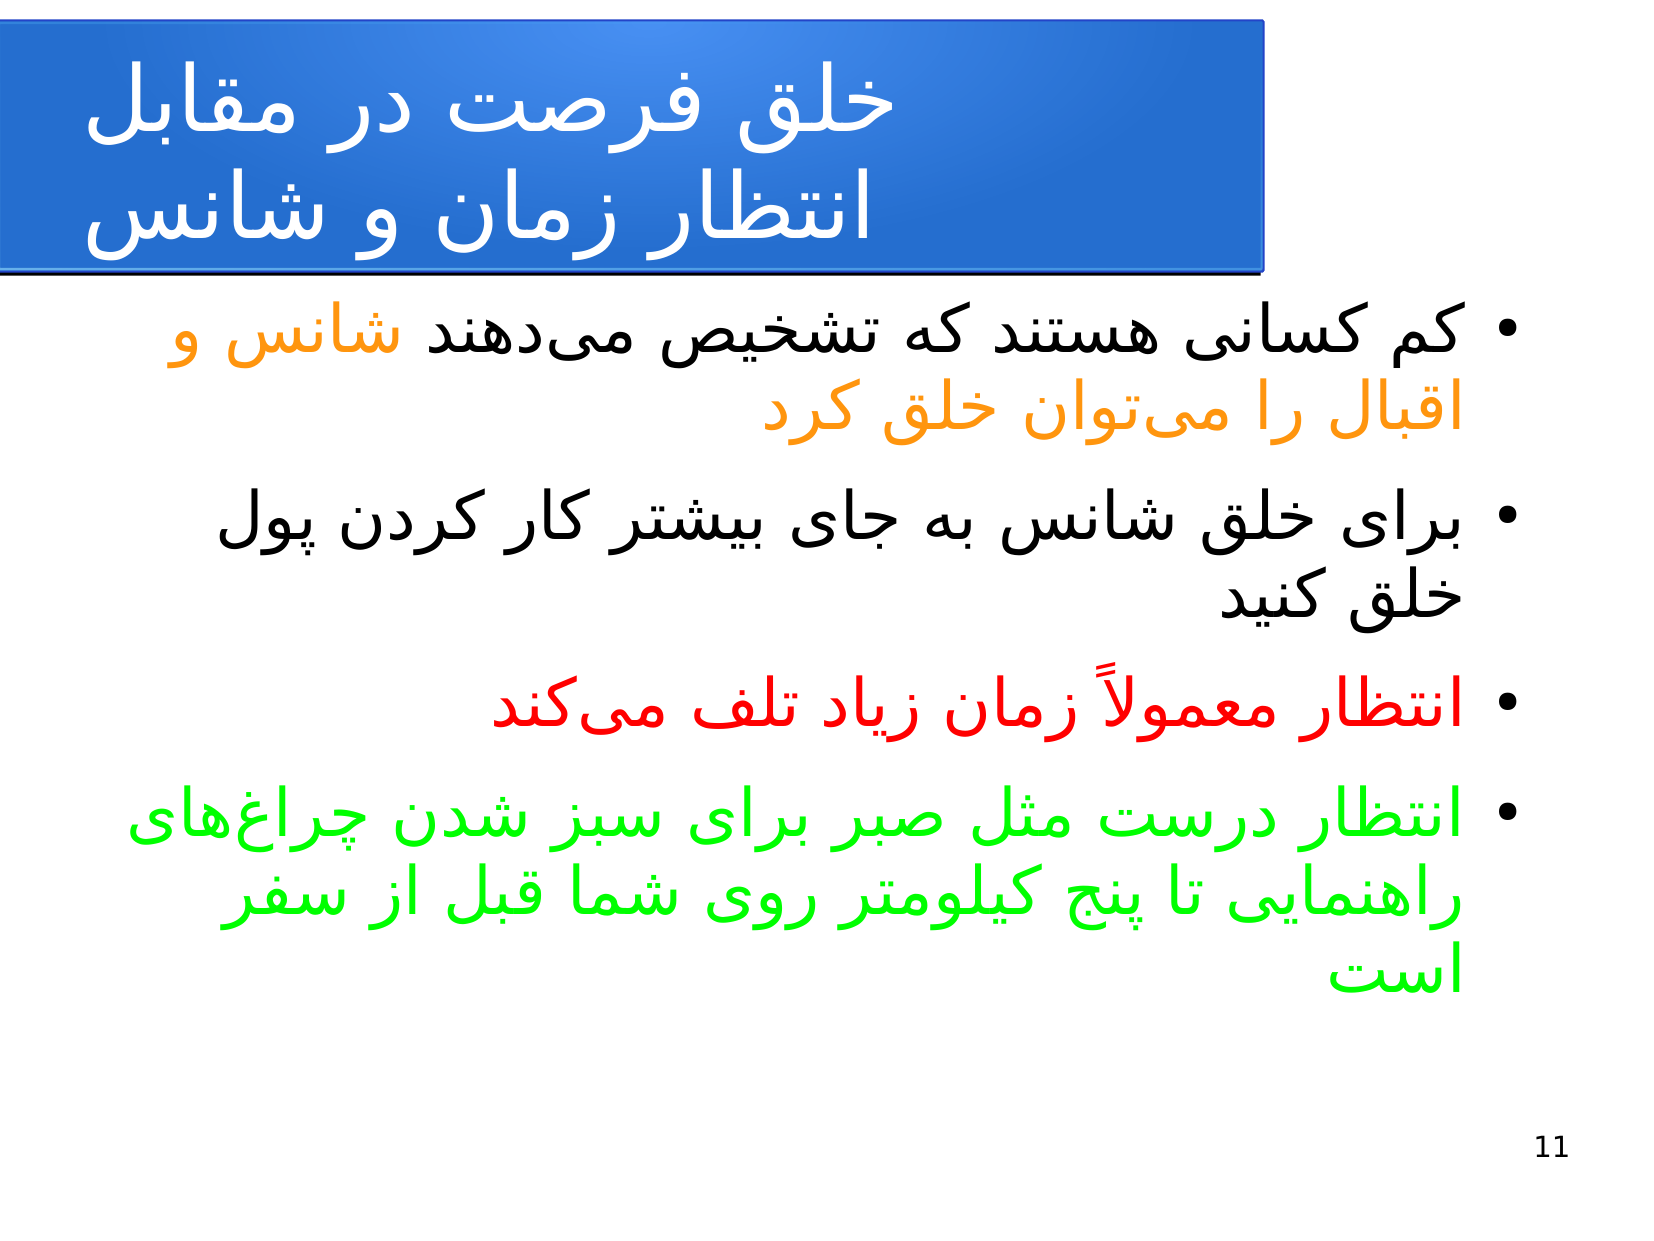

# خلق فرصت در مقابل انتظار زمان و شانس
کم کسانی هستند که تشخیص می‌دهند شانس و اقبال را می‌توان خلق کرد
برای خلق شانس به جای بیشتر کار کردن پول خلق کنید
انتظار معمولاً زمان زیاد تلف می‌کند
انتظار درست مثل صبر برای سبز شدن چراغ‌های راهنمایی تا پنج کیلومتر روی شما قبل از سفر است
11